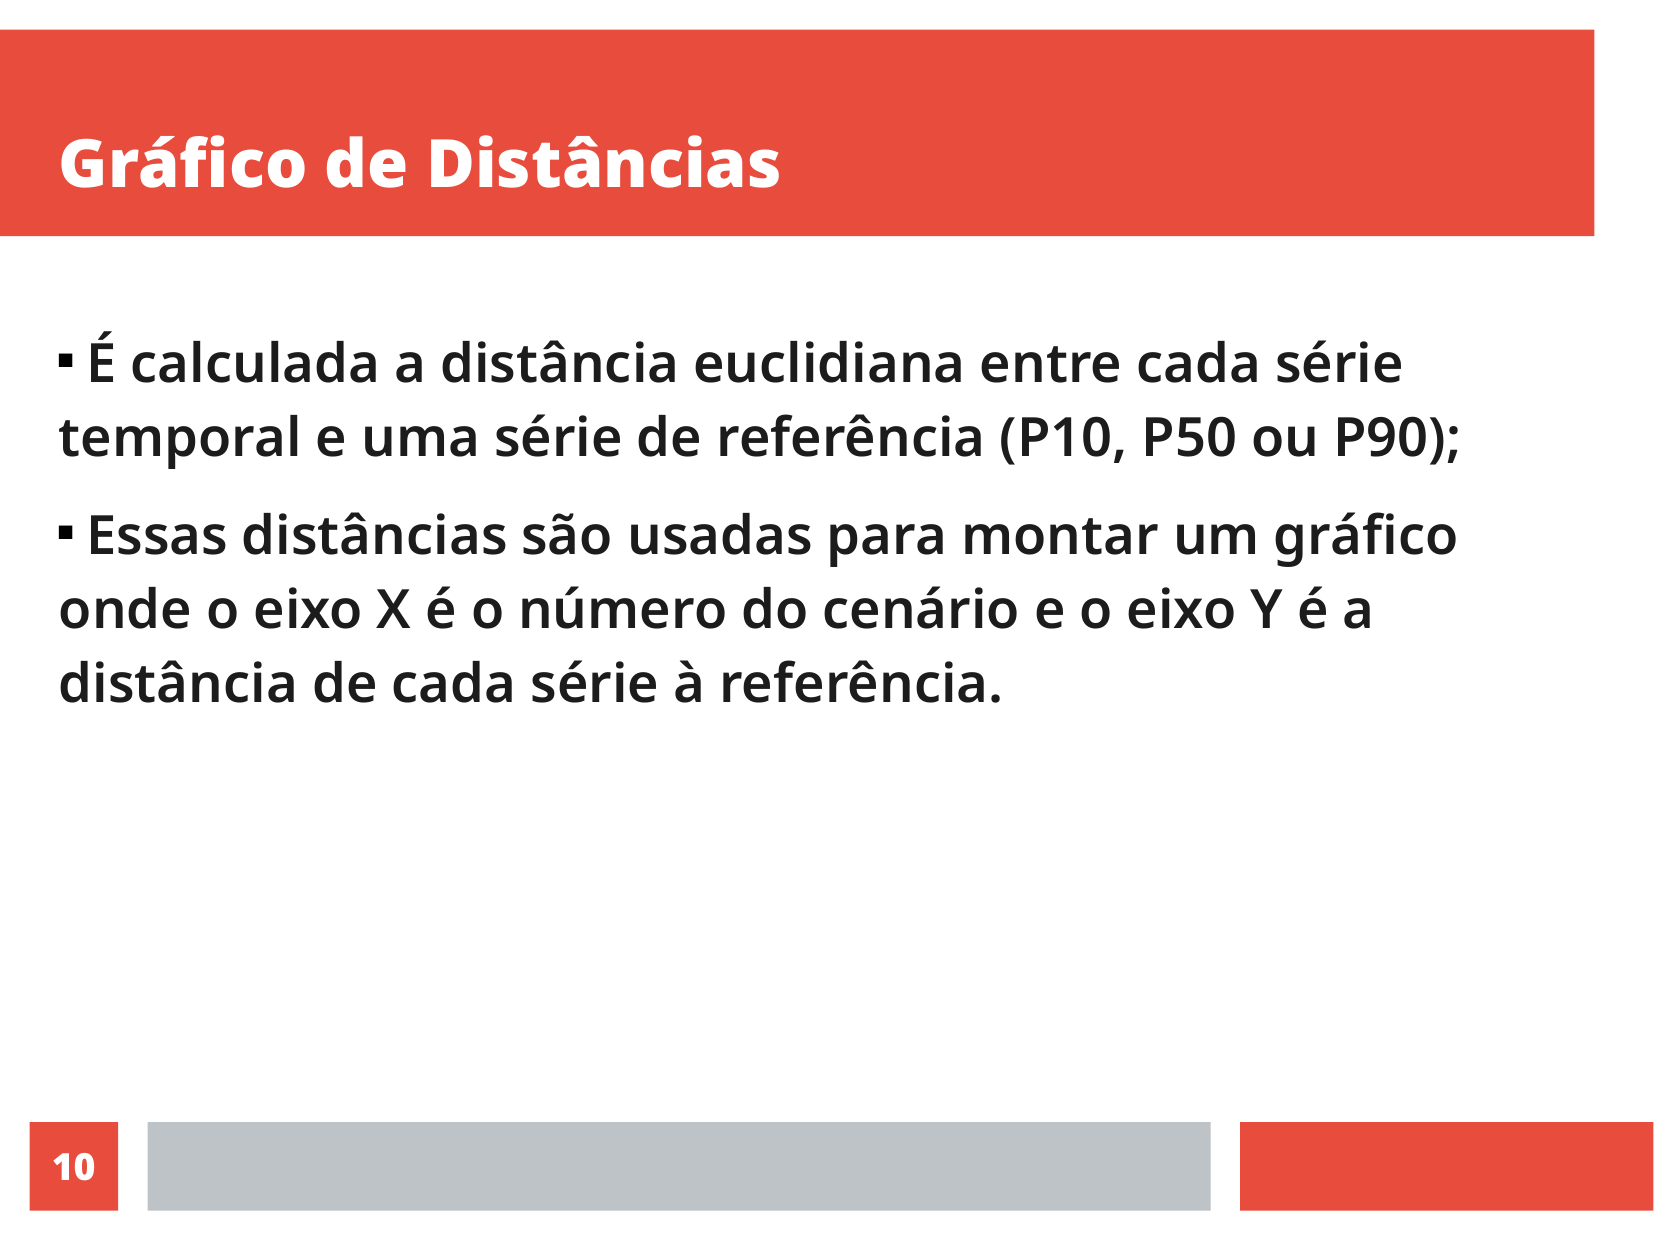

# Gráfico de Distâncias
 É calculada a distância euclidiana entre cada série temporal e uma série de referência (P10, P50 ou P90);
 Essas distâncias são usadas para montar um gráfico onde o eixo X é o número do cenário e o eixo Y é a distância de cada série à referência.
10